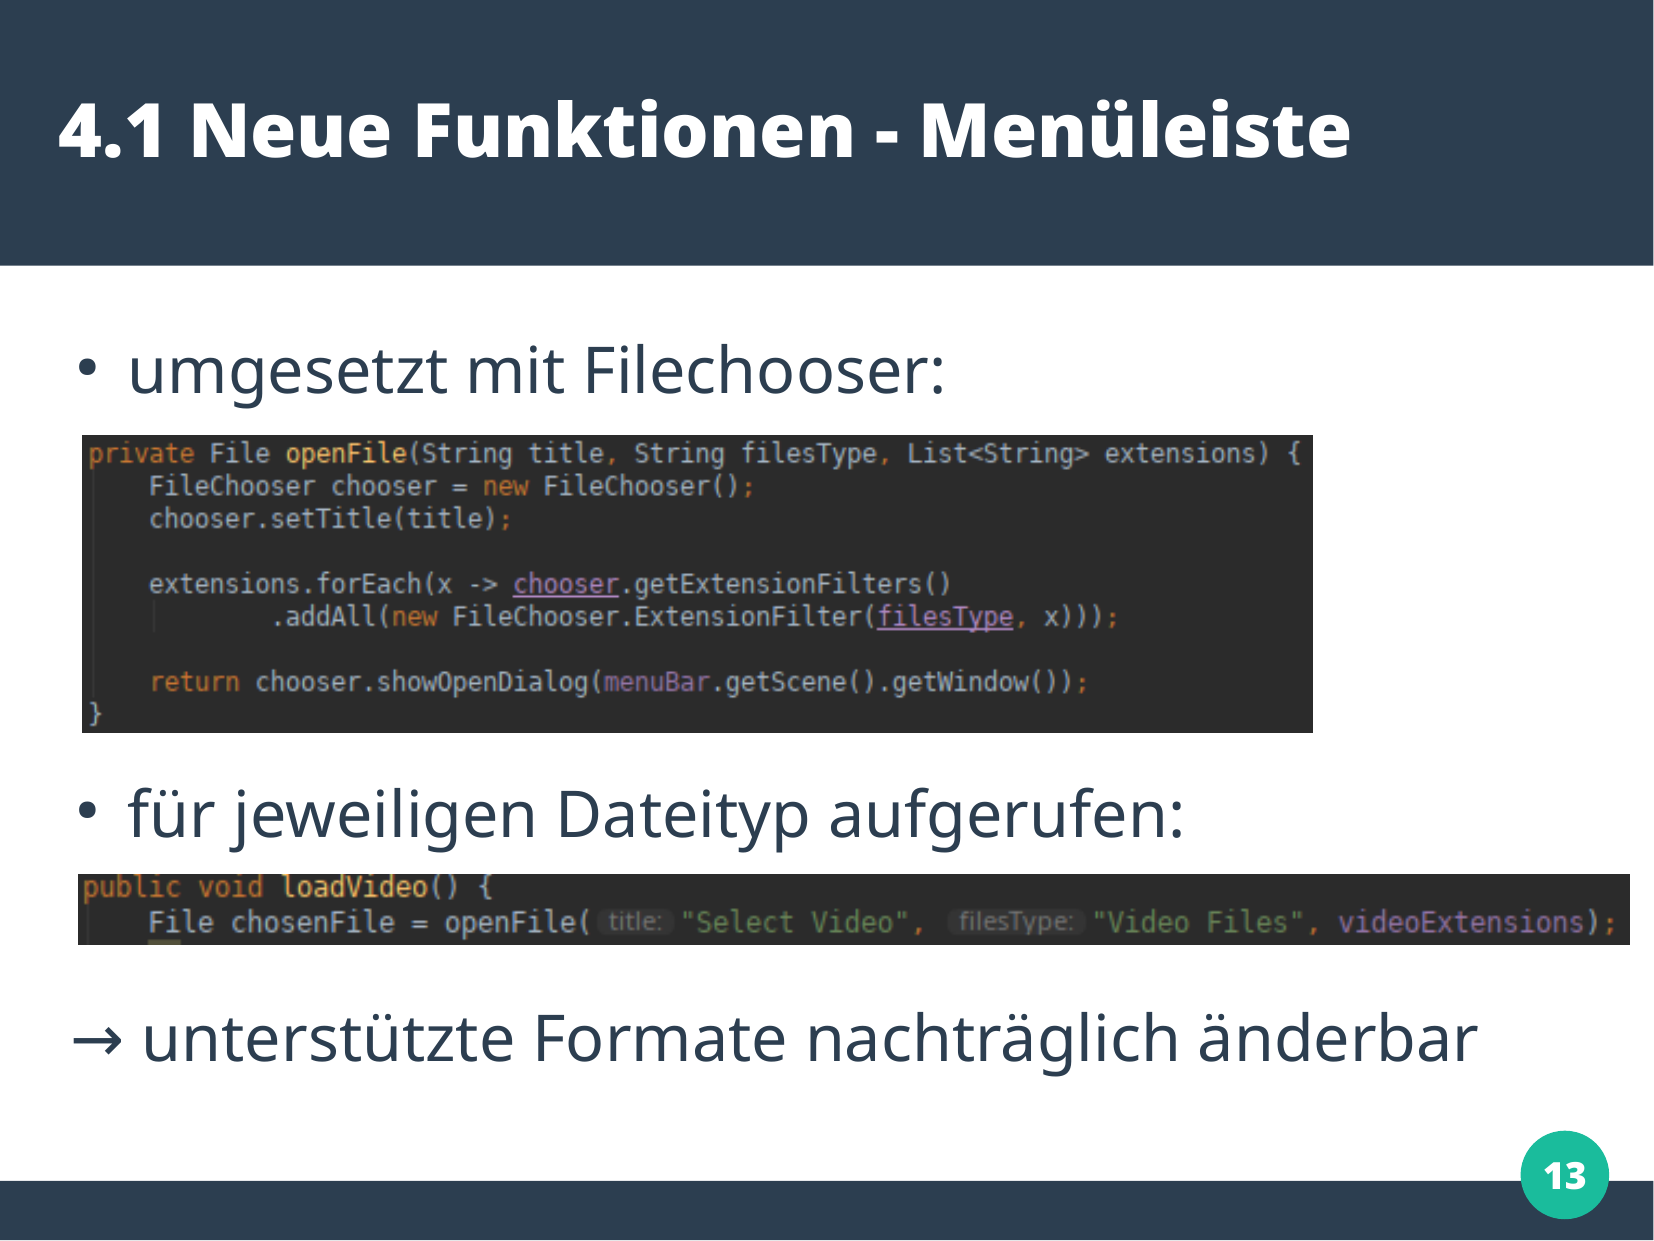

# 4.1 Neue Funktionen - Menüleiste
umgesetzt mit Filechooser:
für jeweiligen Dateityp aufgerufen:
→ unterstützte Formate nachträglich änderbar
13